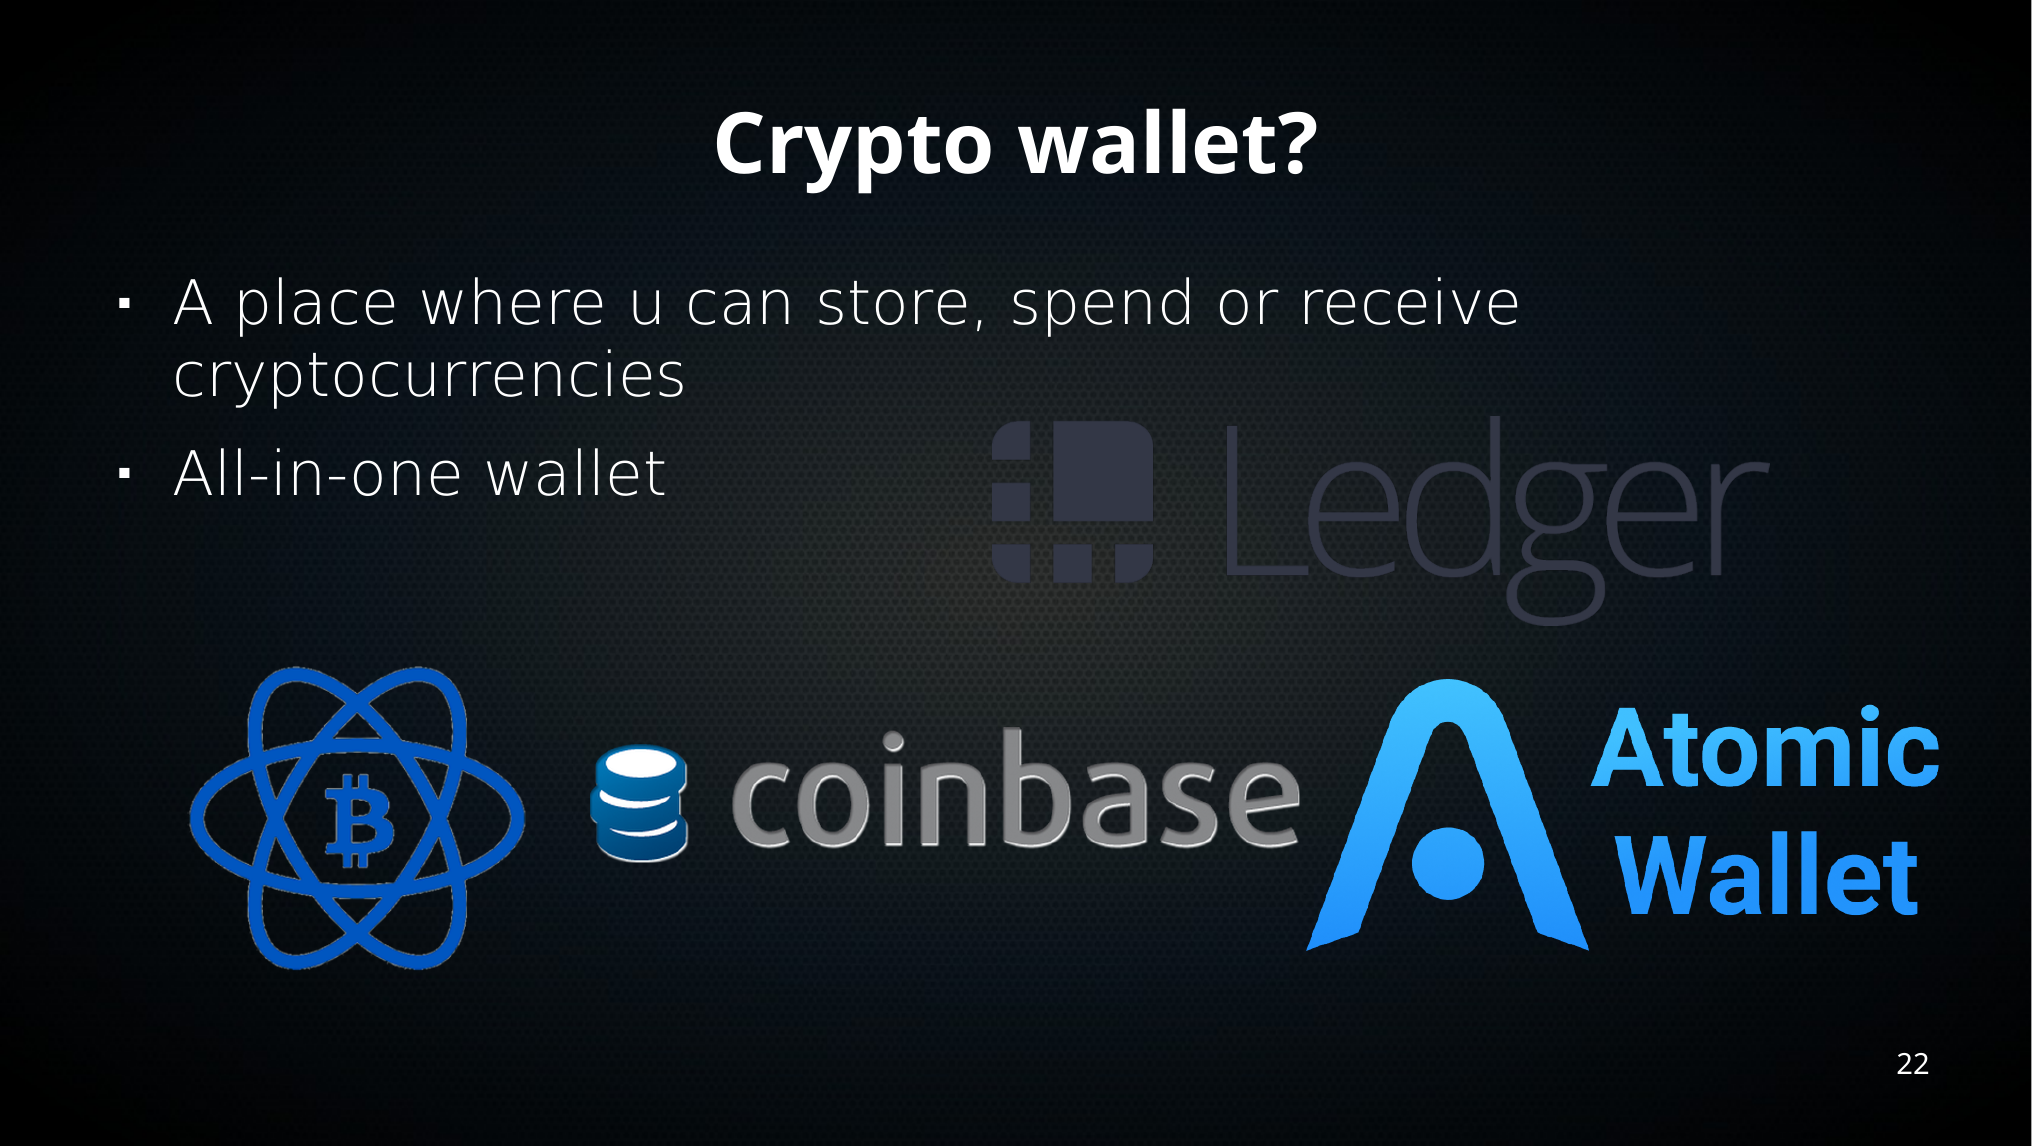

# Crypto wallet?
A place where u can store, spend or receive cryptocurrencies
All-in-one wallet
2